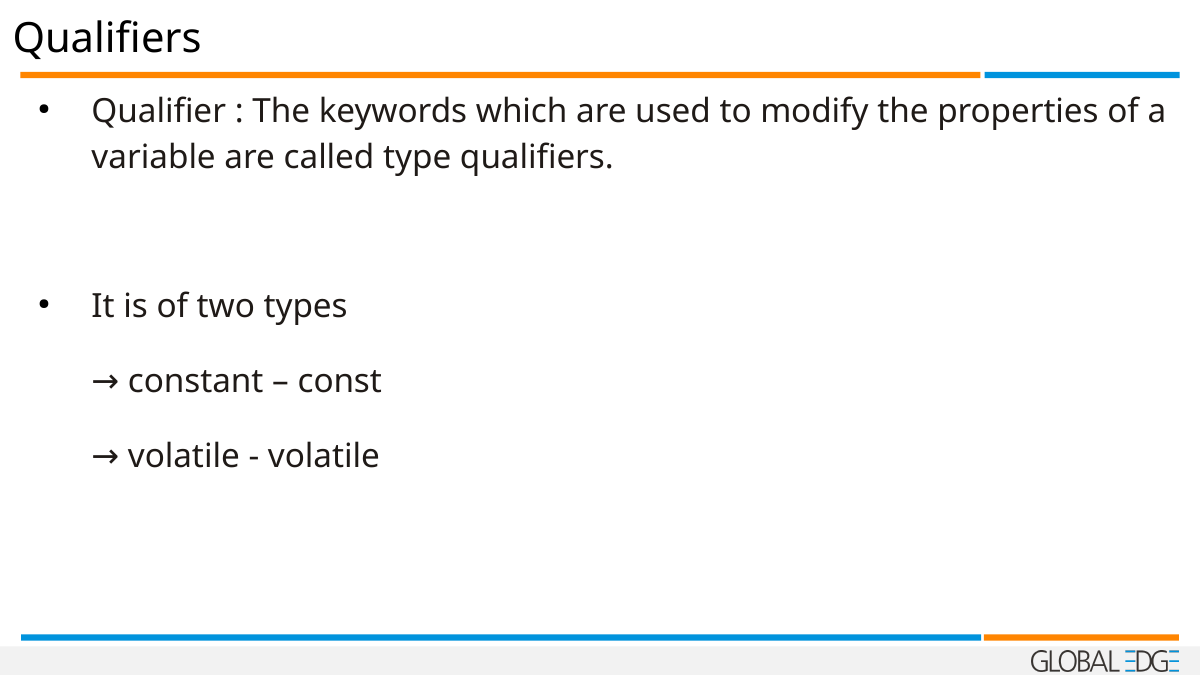

# Qualifiers
Qualifier : The keywords which are used to modify the properties of a variable are called type qualifiers.
It is of two types
→ constant – const
→ volatile - volatile